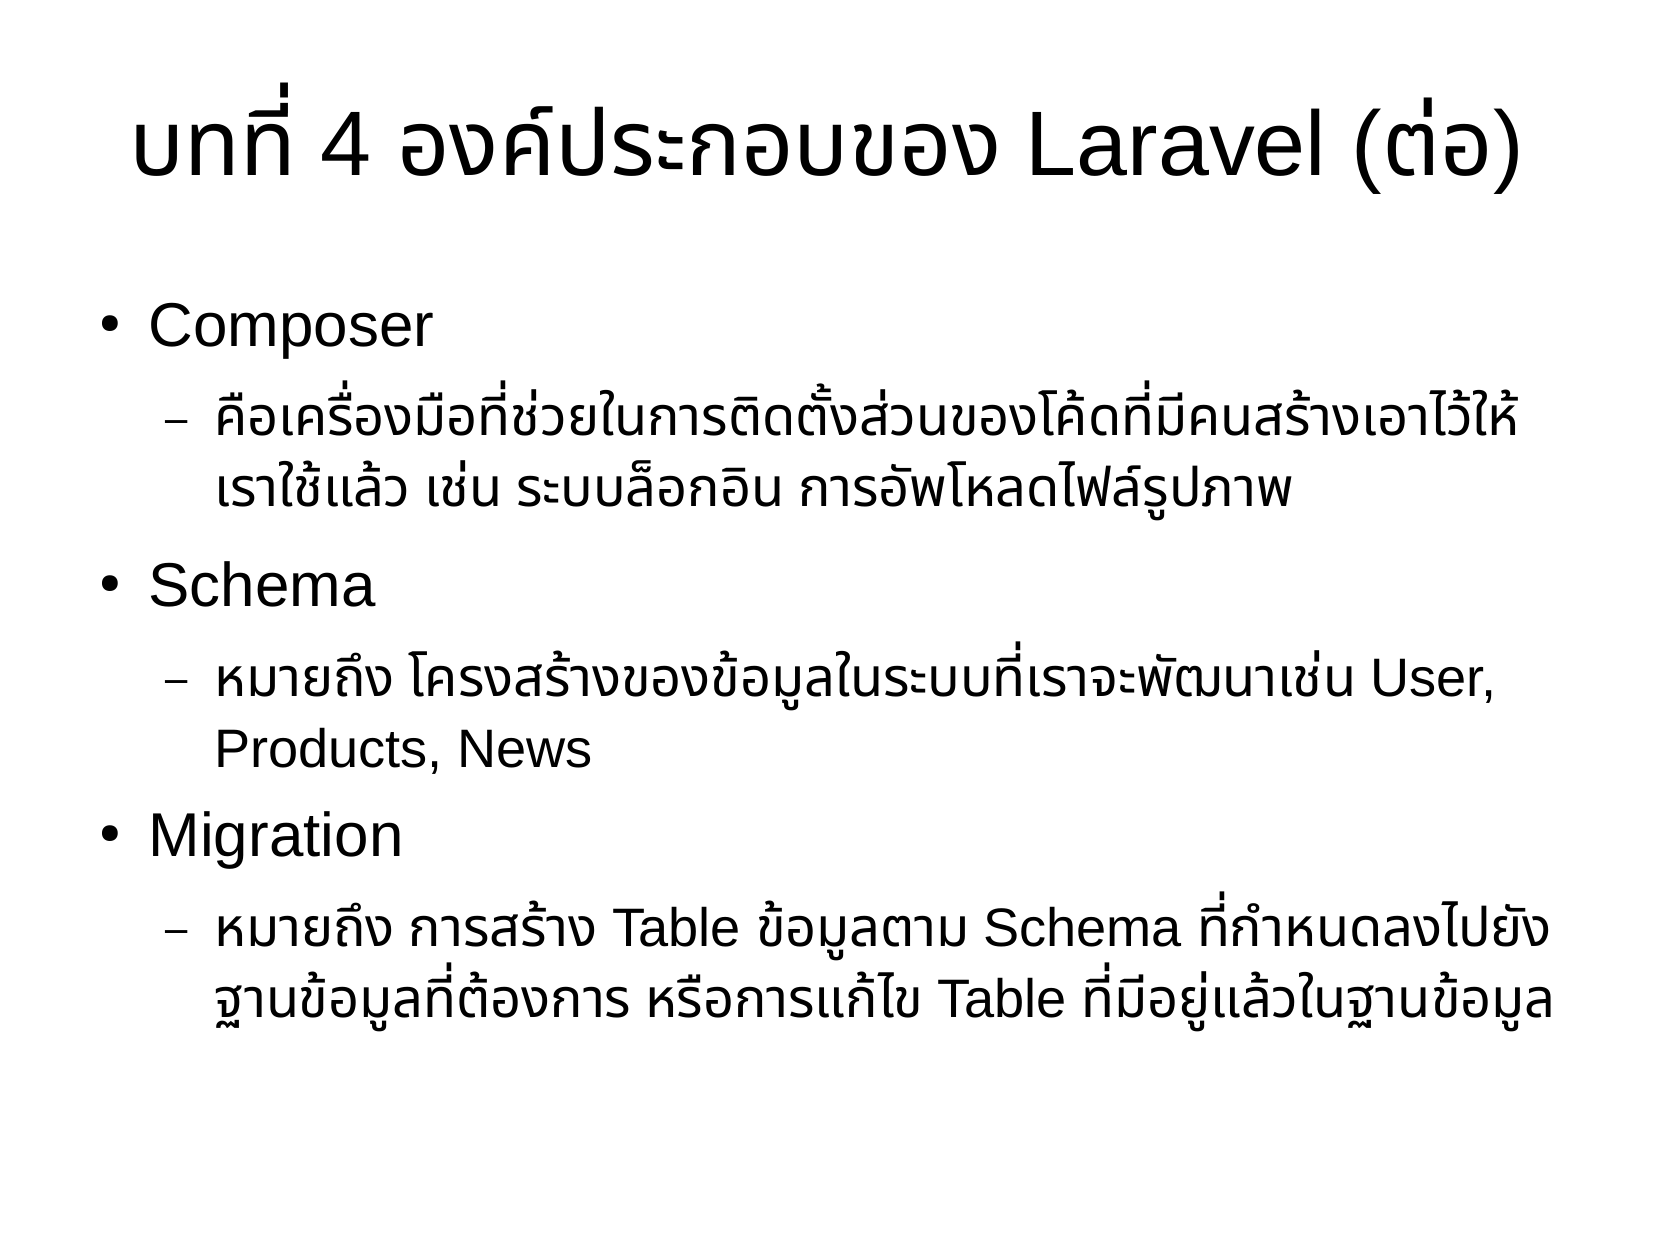

# บทที่ 4 องค์ประกอบของ Laravel (ต่อ)
Composer
คือเครื่องมือที่ช่วยในการติดตั้งส่วนของโค้ดที่มีคนสร้างเอาไว้ให้เราใช้แล้ว เช่น ระบบล็อกอิน การอัพโหลดไฟล์รูปภาพ
Schema
หมายถึง โครงสร้างของข้อมูลในระบบที่เราจะพัฒนาเช่น User, Products, News
Migration
หมายถึง การสร้าง Table ข้อมูลตาม Schema ที่กำหนดลงไปยังฐานข้อมูลที่ต้องการ หรือการแก้ไข Table ที่มีอยู่แล้วในฐานข้อมูล